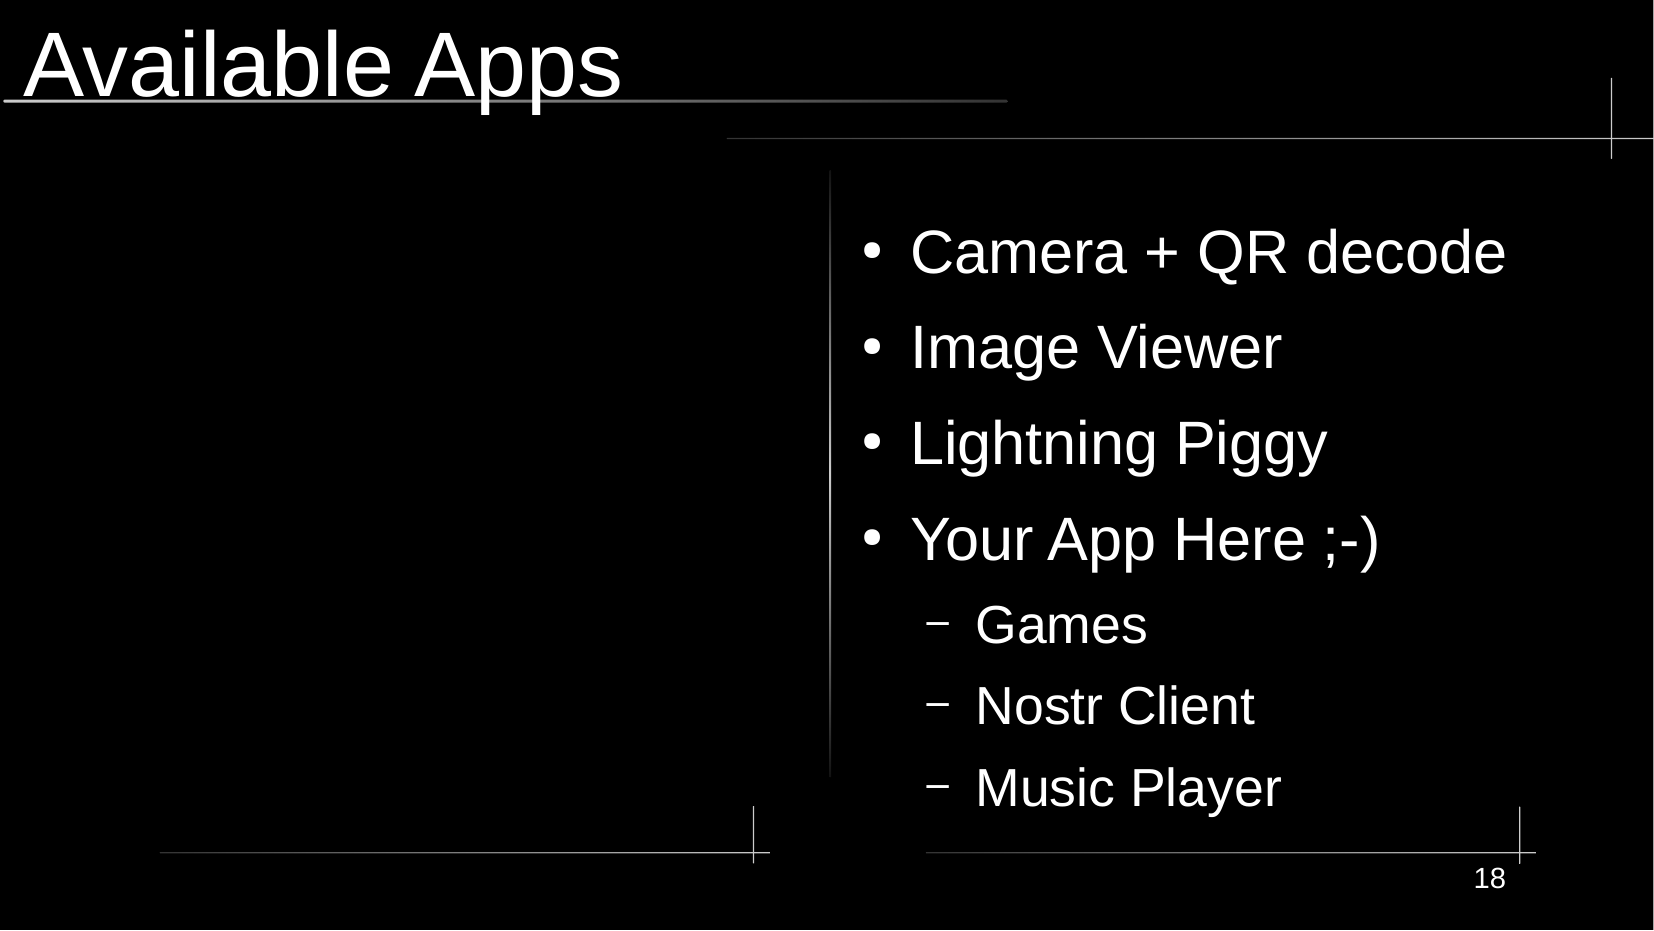

# Available Apps
Camera + QR decode
Image Viewer
Lightning Piggy
Your App Here ;-)
Games
Nostr Client
Music Player
18